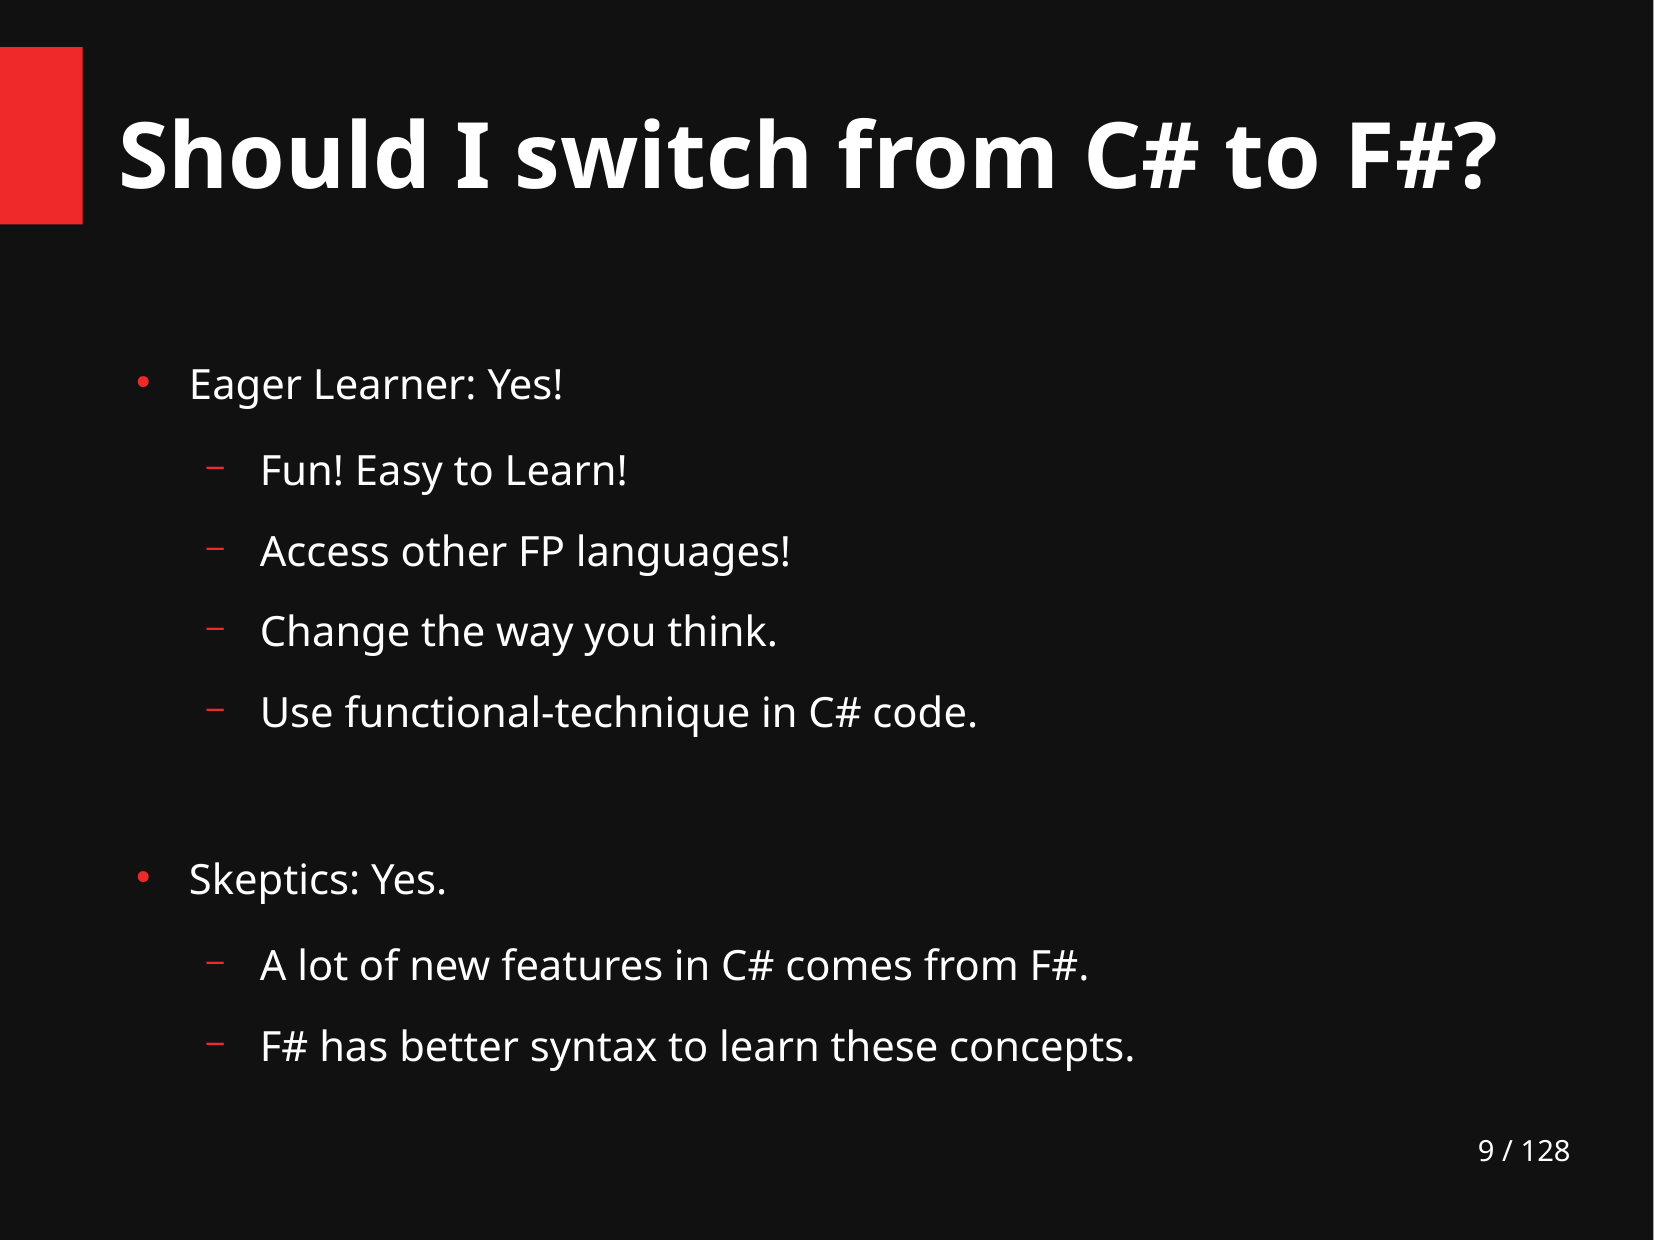

# Should I switch from C# to F#?
Eager Learner: Yes!
Fun! Easy to Learn!
Access other FP languages!
Change the way you think.
Use functional-technique in C# code.
Skeptics: Yes.
A lot of new features in C# comes from F#.
F# has better syntax to learn these concepts.
9